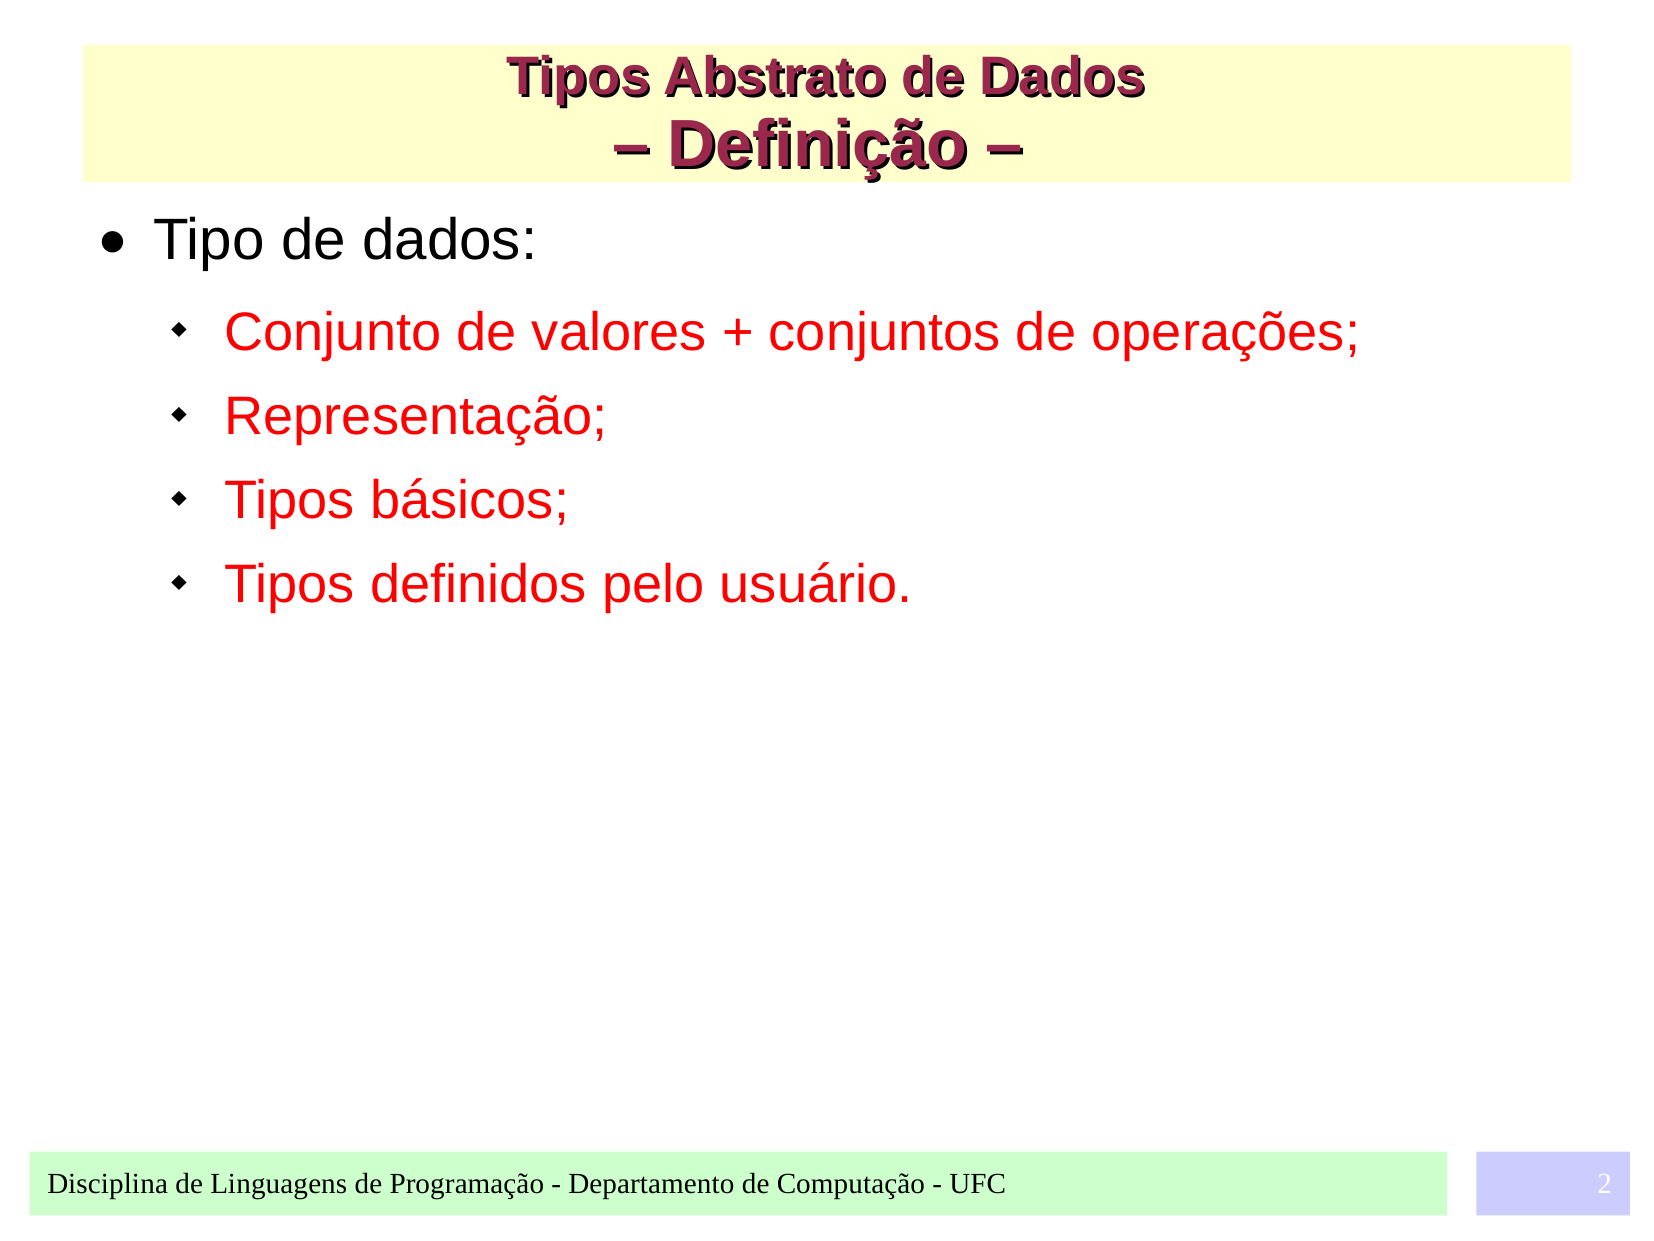

# Tipos Abstrato de Dados – Definição –
Tipo de dados:
Conjunto de valores + conjuntos de operações;
Representação;
Tipos básicos;
Tipos definidos pelo usuário.
Disciplina de Linguagens de Programação - Departamento de Computação - UFC
2